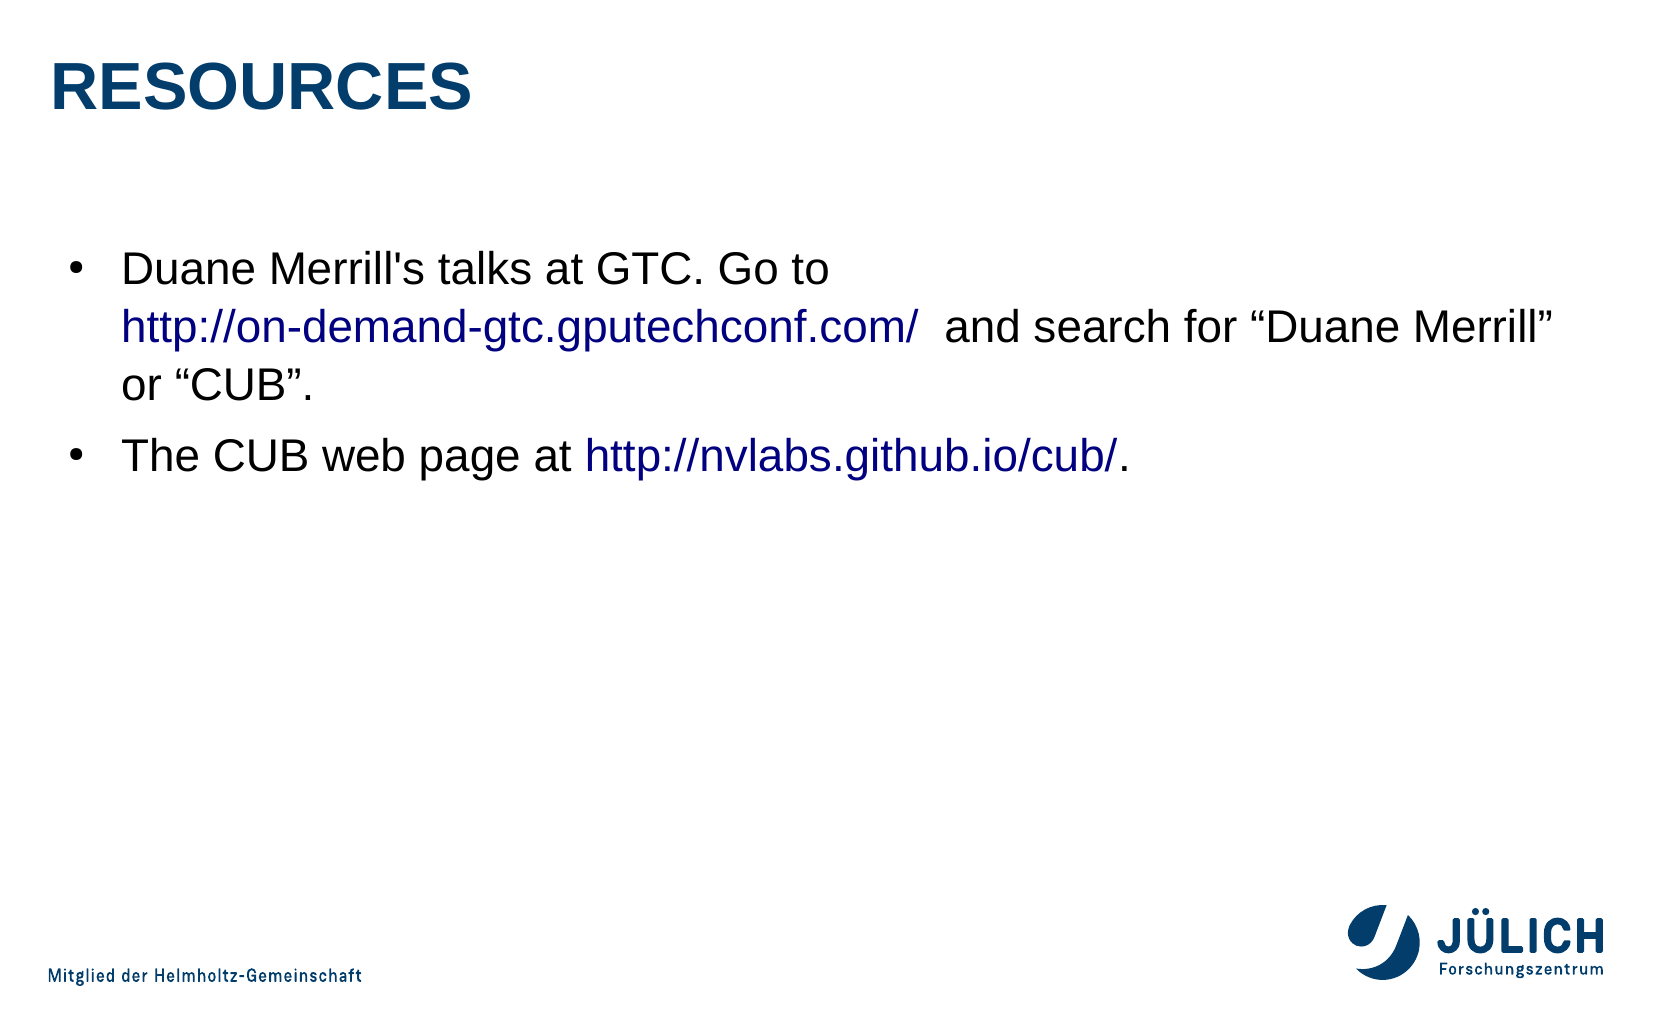

# Resources
Duane Merrill's talks at GTC. Go to http://on-demand-gtc.gputechconf.com/ and search for “Duane Merrill” or “CUB”.
The CUB web page at http://nvlabs.github.io/cub/.